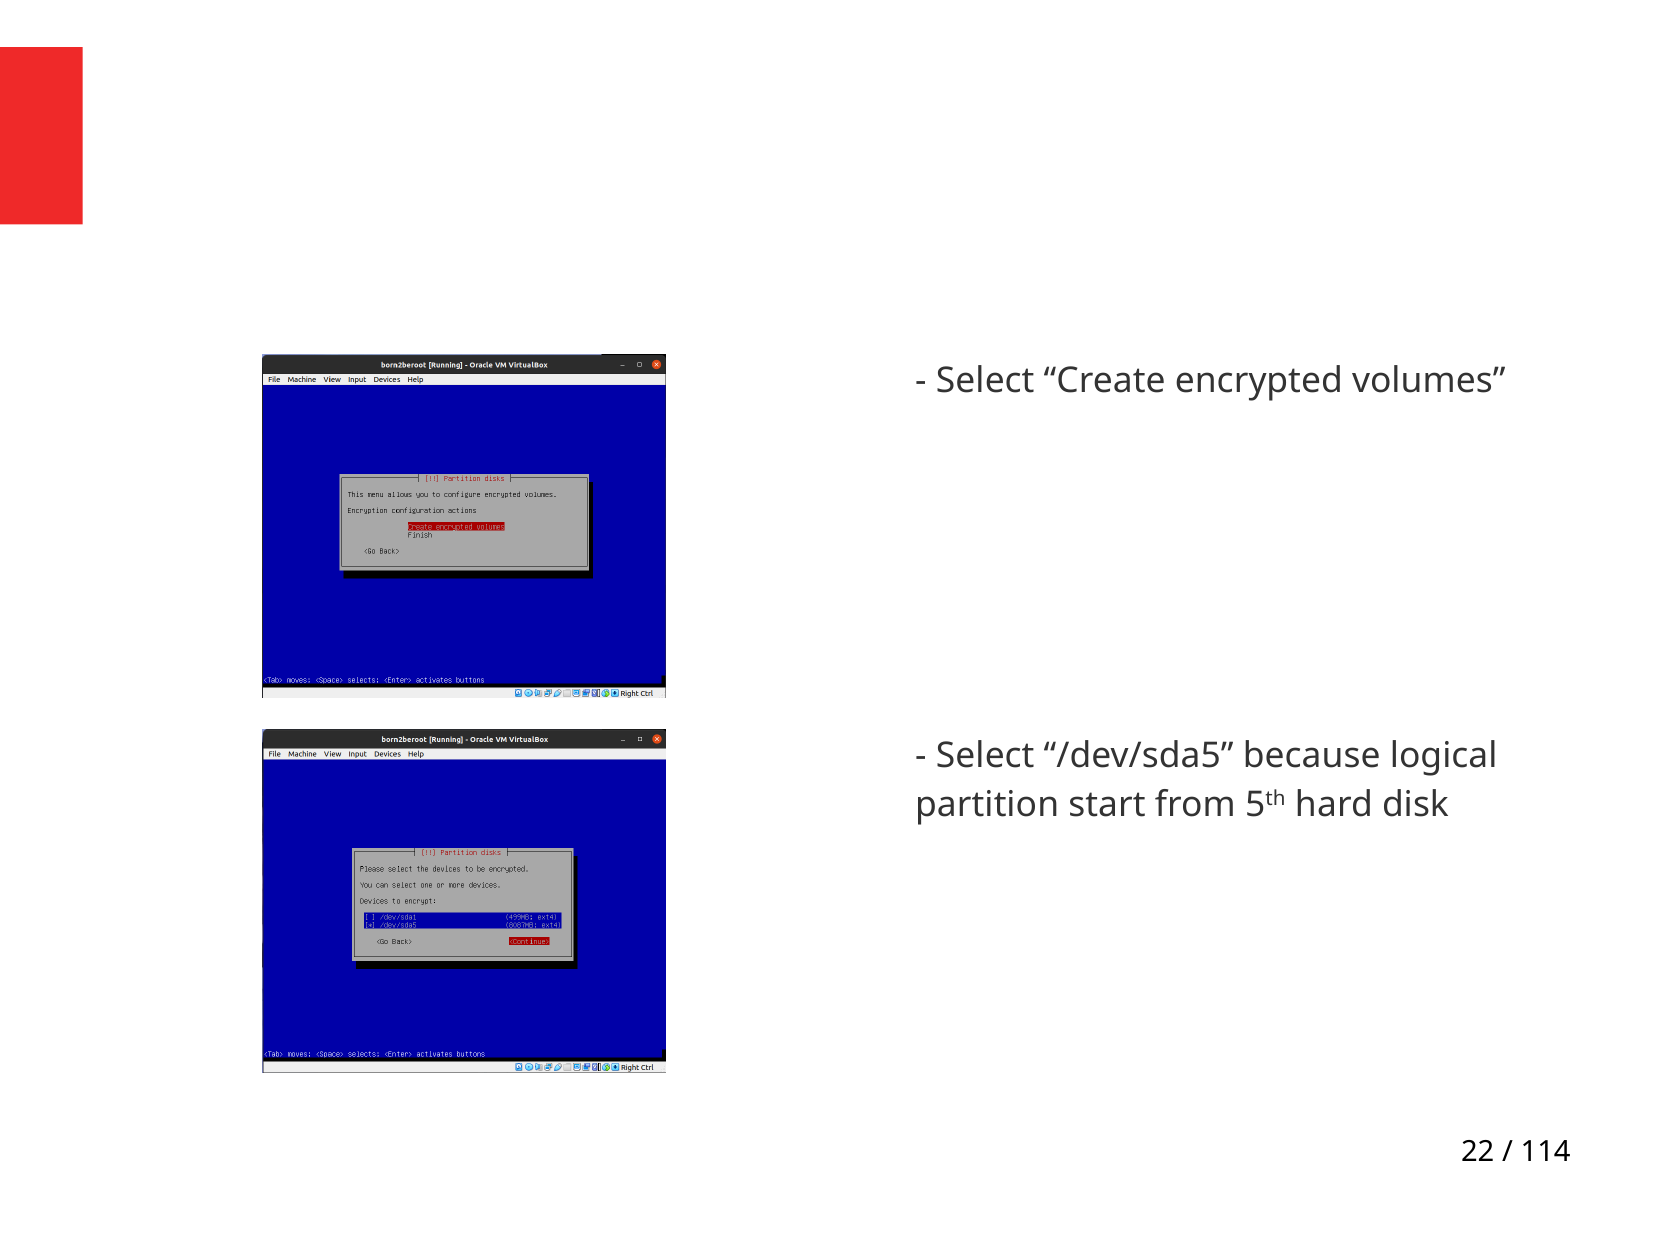

# - Select “Create encrypted volumes”
- Select “/dev/sda5” because logical partition start from 5th hard disk
22